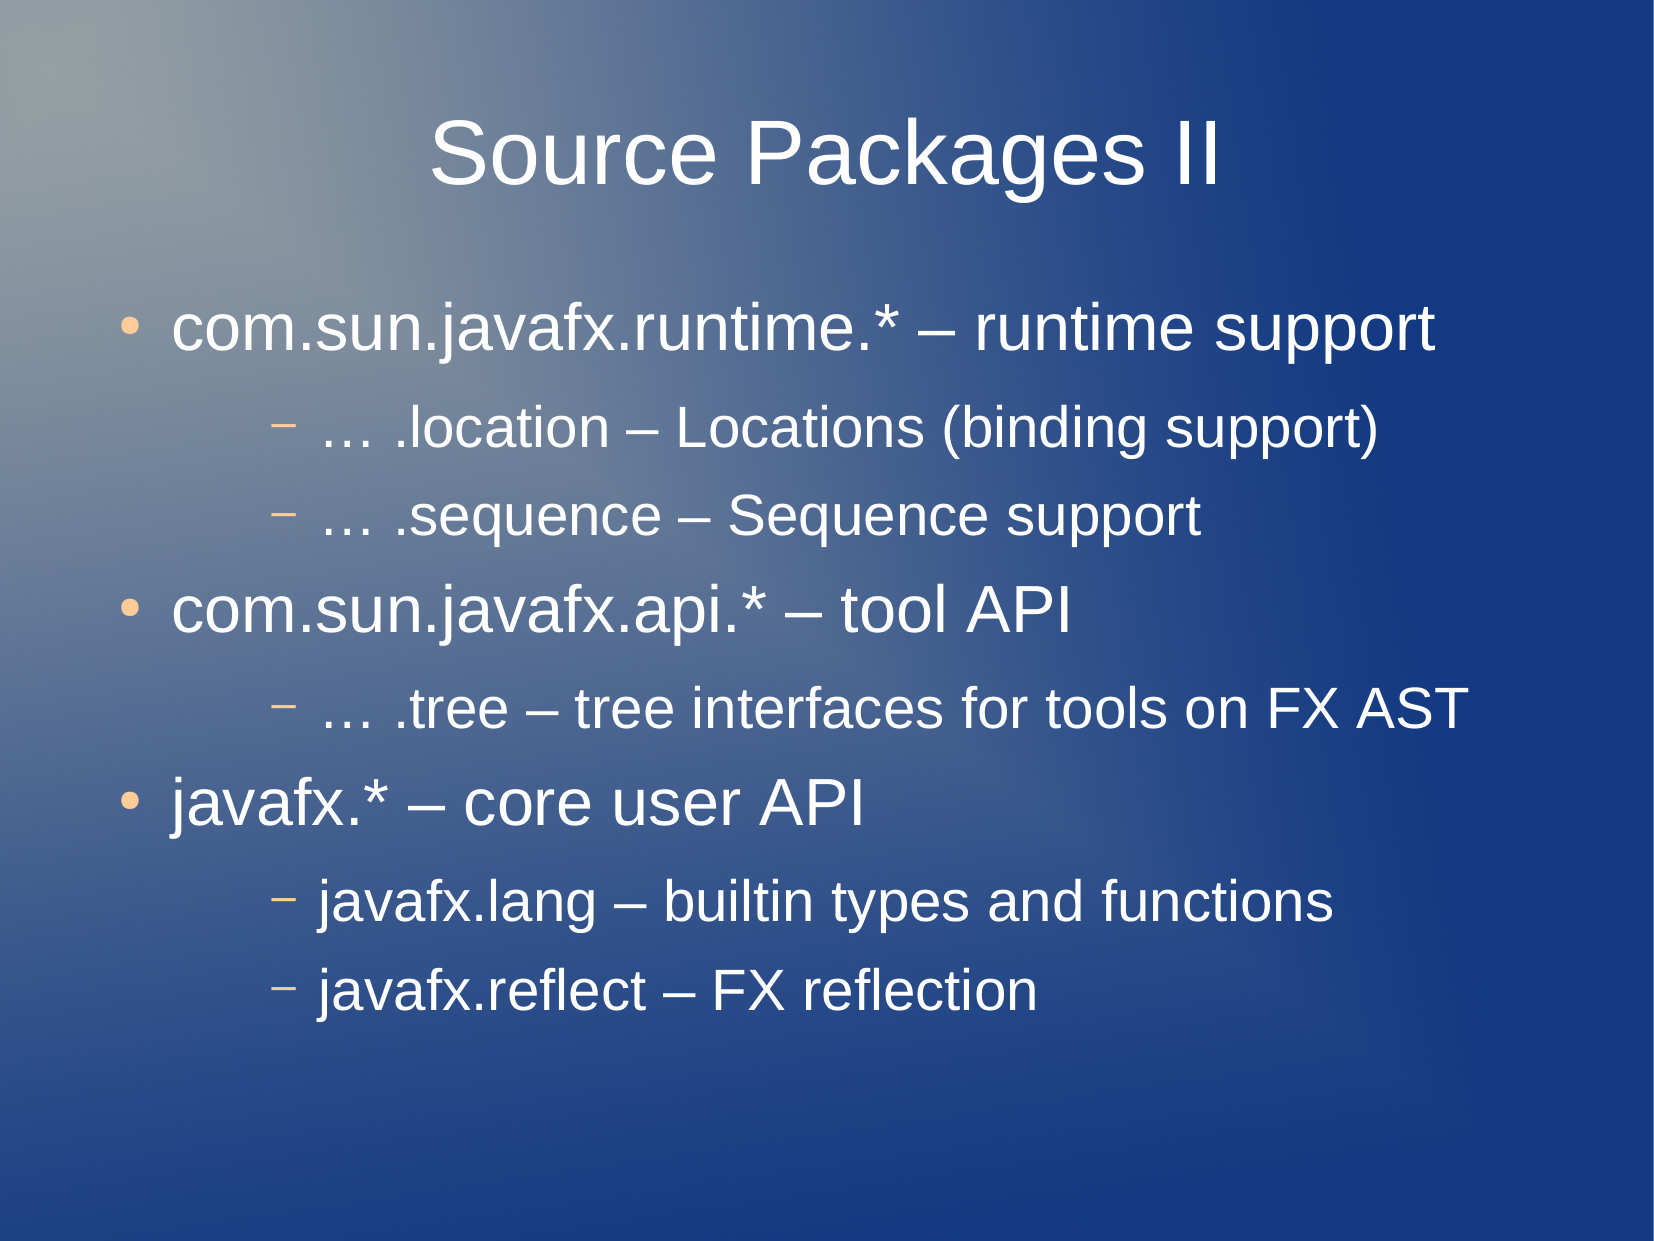

# Source Packages II
com.sun.javafx.runtime.* – runtime support
… .location – Locations (binding support)
… .sequence – Sequence support
com.sun.javafx.api.* – tool API
… .tree – tree interfaces for tools on FX AST
javafx.* – core user API
javafx.lang – builtin types and functions
javafx.reflect – FX reflection